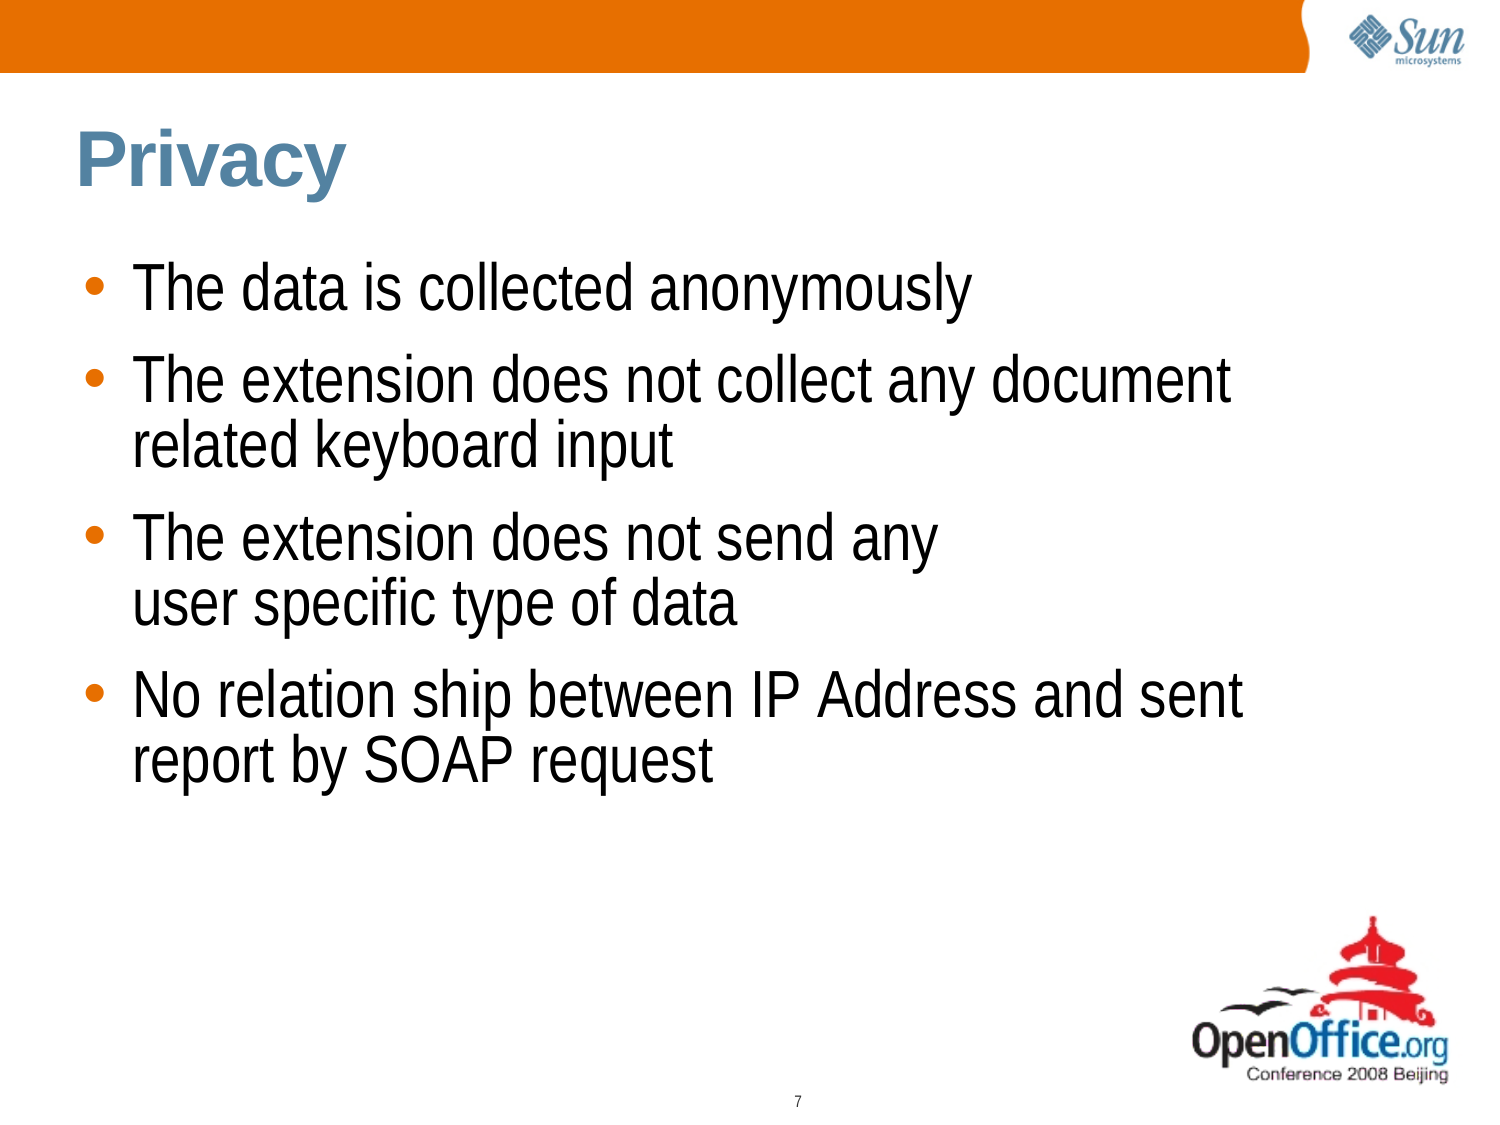

# Privacy
The data is collected anonymously
The extension does not collect any document related keyboard input
The extension does not send any
user specific type of data
No relation ship between IP Address and sent report by SOAP request